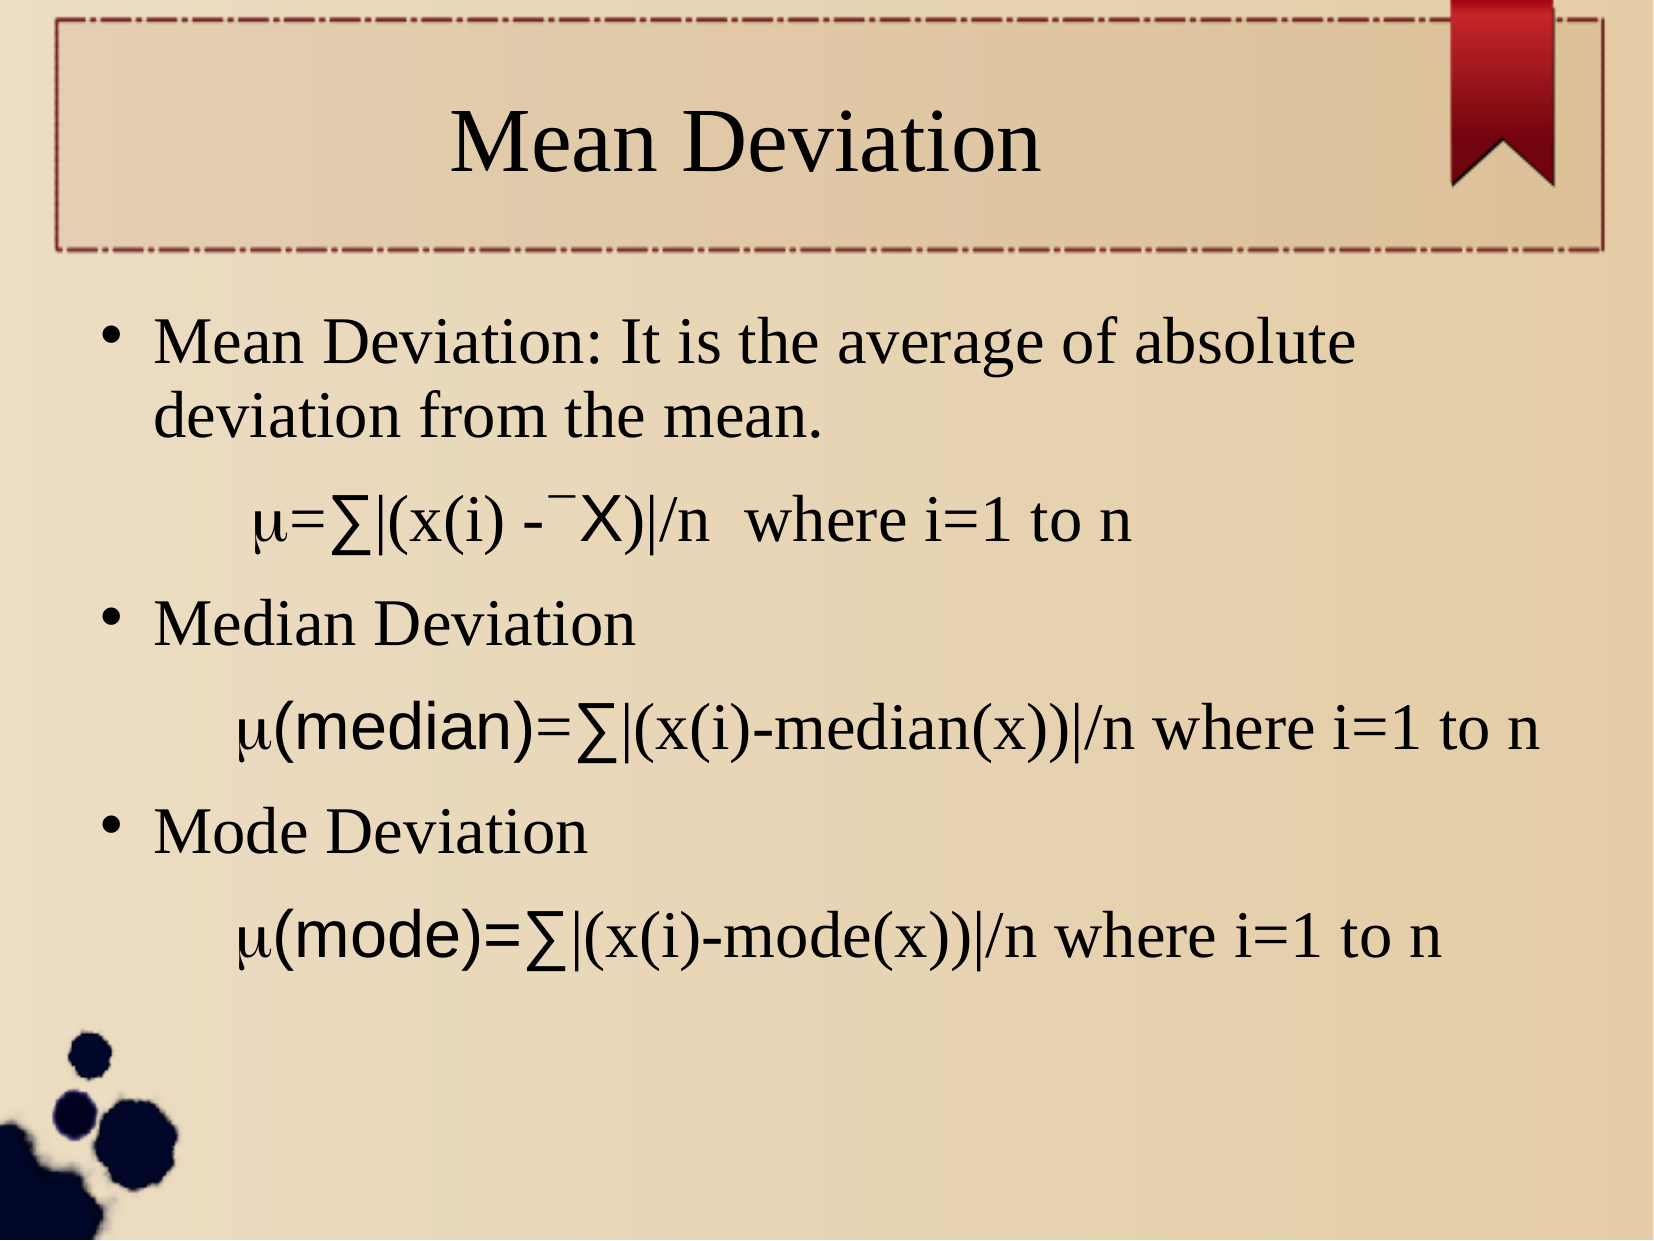

# Mean Deviation
Mean Deviation: It is the average of absolute deviation from the mean.
 =∑|(x(i) -X)|/n where i=1 to n
Median Deviation
 (median)=∑|(x(i)-median(x))|/n where i=1 to n
Mode Deviation
 (mode)=∑|(x(i)-mode(x))|/n where i=1 to n